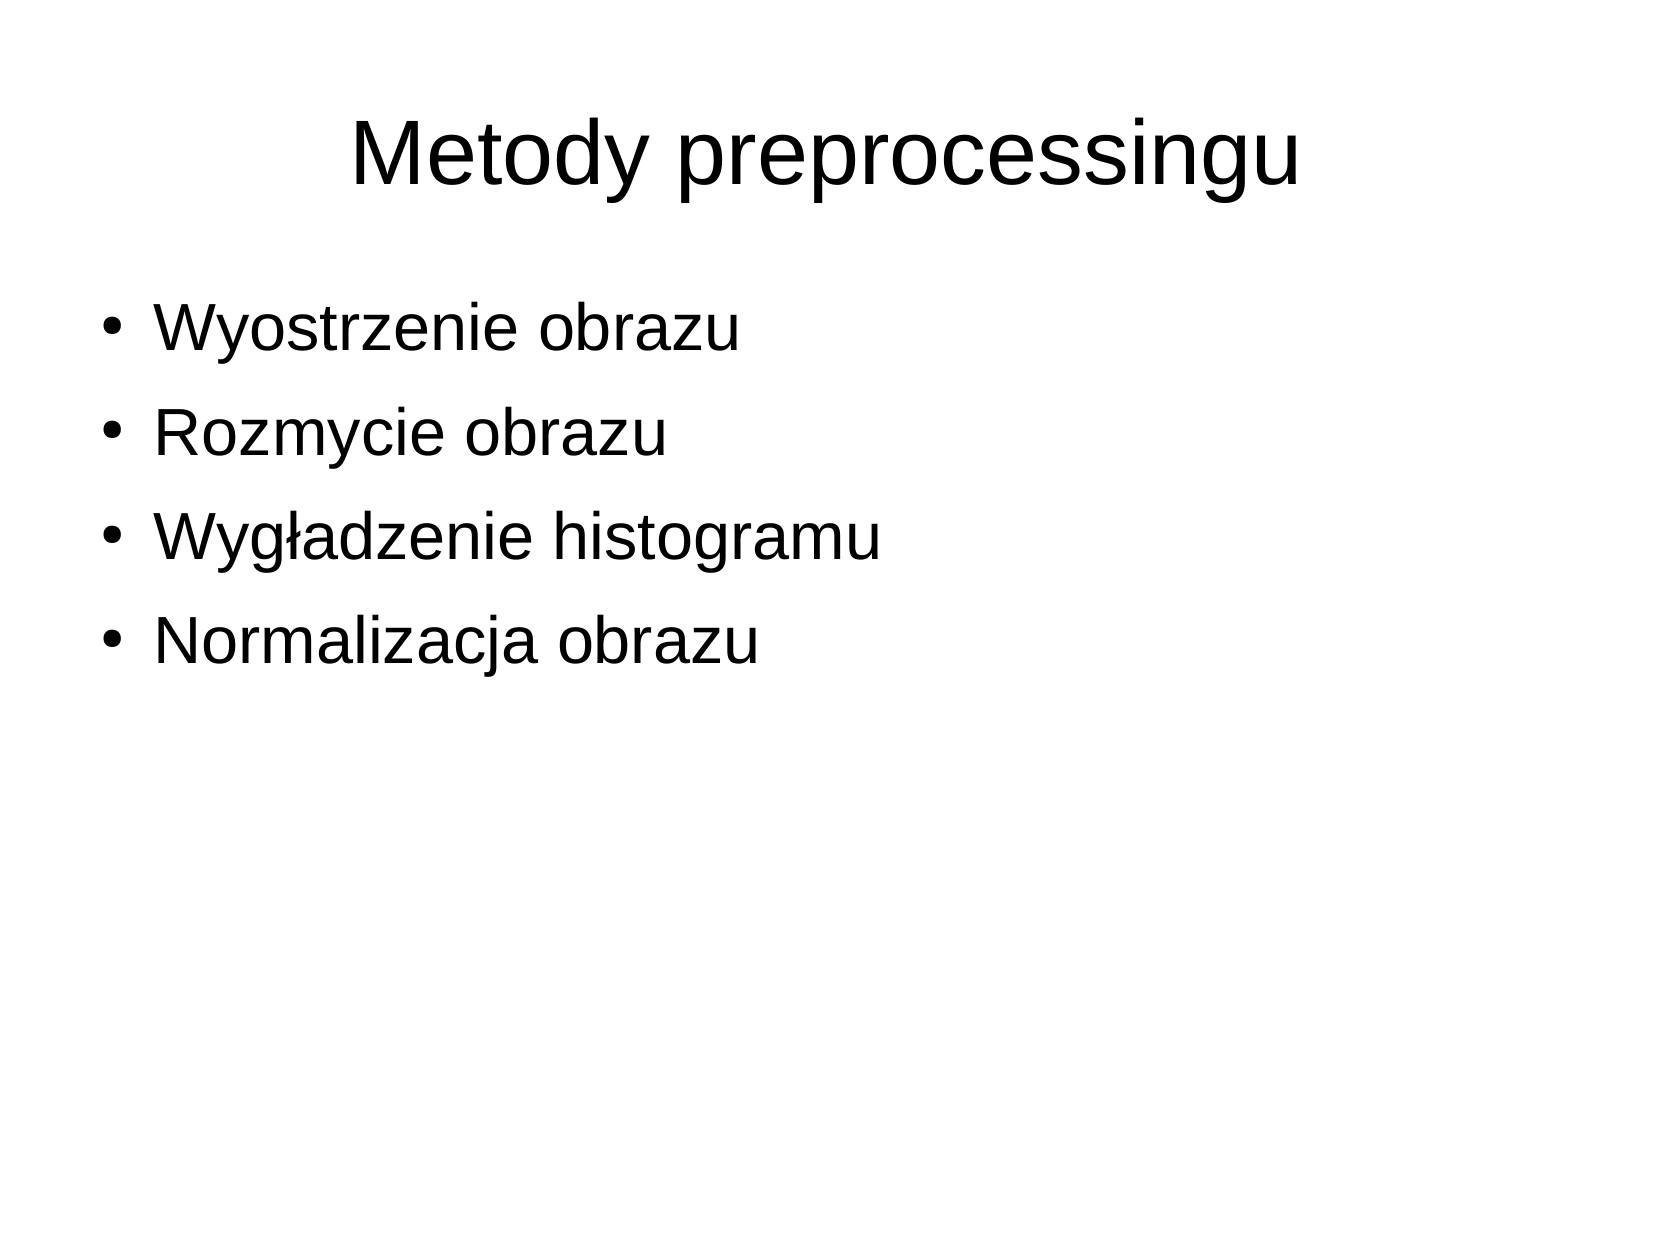

# Metody preprocessingu
Wyostrzenie obrazu
Rozmycie obrazu
Wygładzenie histogramu
Normalizacja obrazu